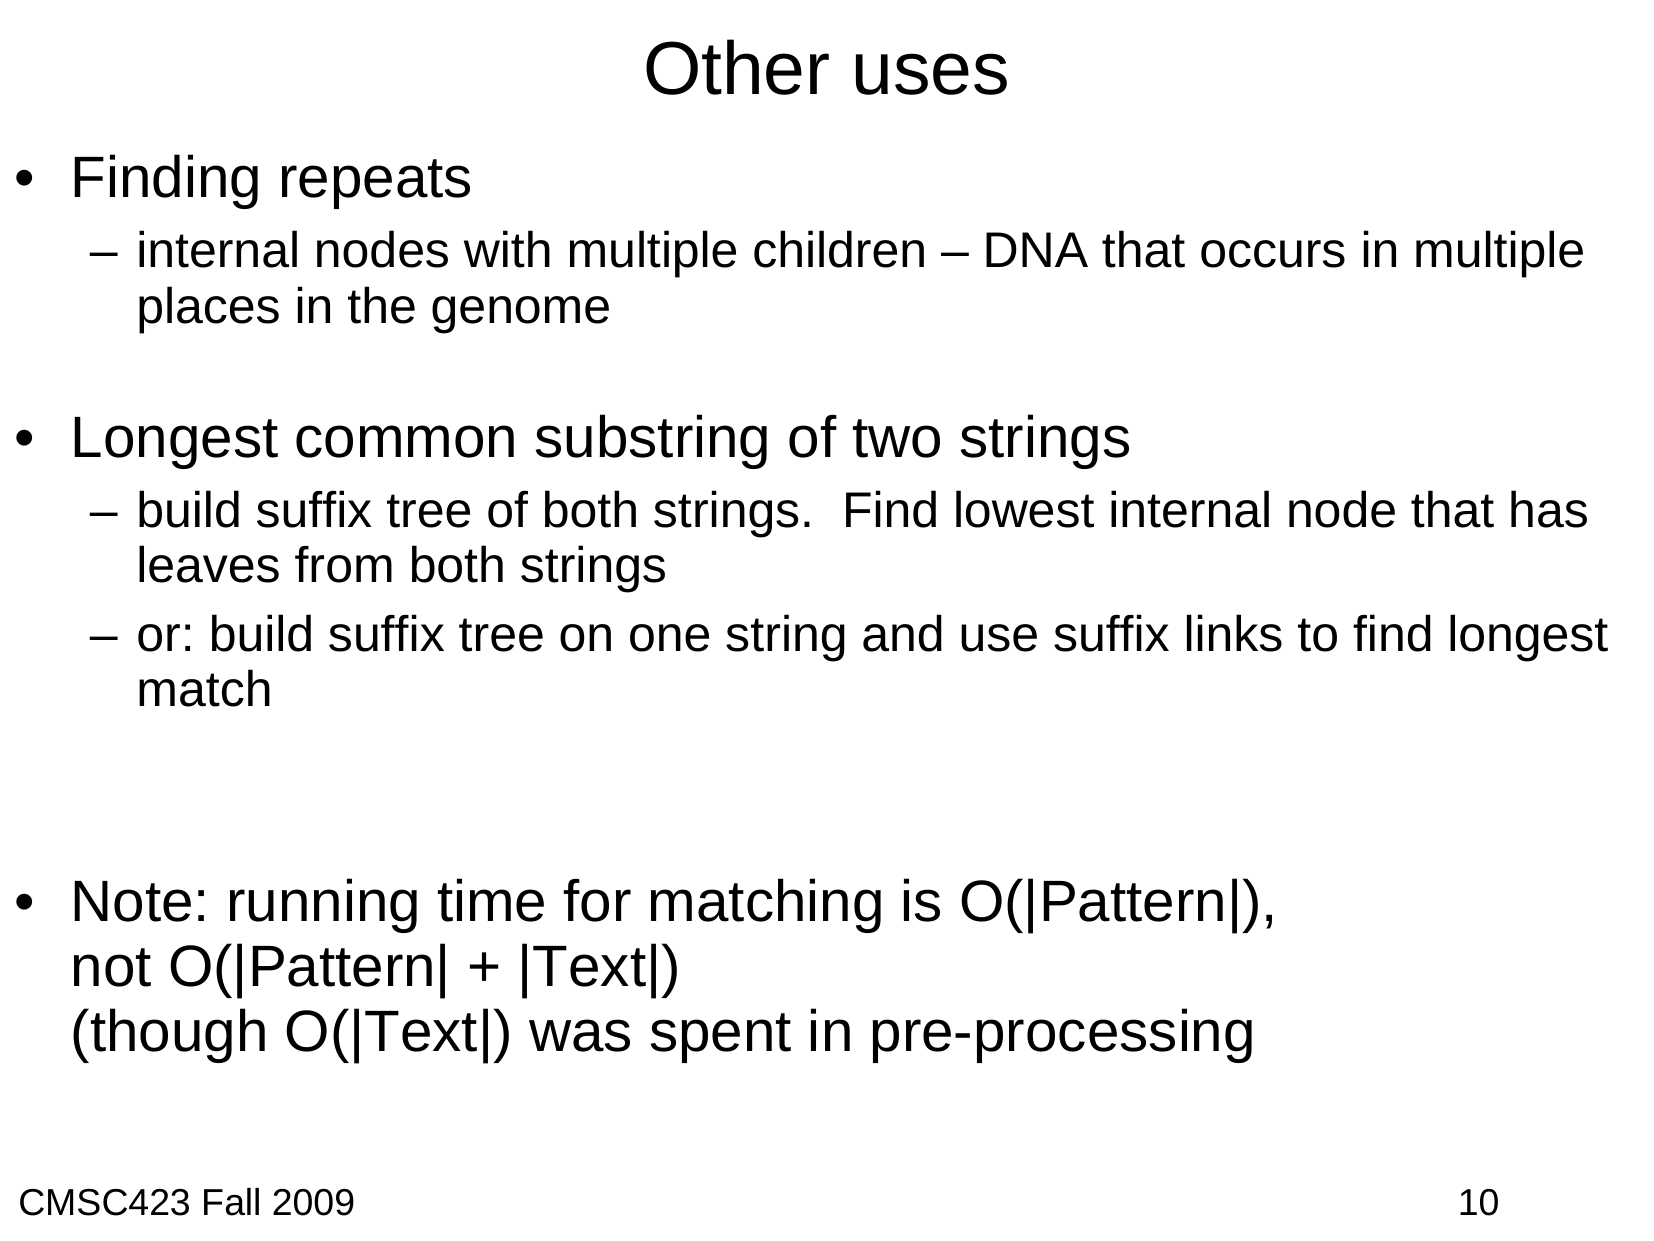

# Other uses
Finding repeats
internal nodes with multiple children – DNA that occurs in multiple places in the genome
Longest common substring of two strings
build suffix tree of both strings. Find lowest internal node that has leaves from both strings
or: build suffix tree on one string and use suffix links to find longest match
Note: running time for matching is O(|Pattern|),
not O(|Pattern| + |Text|)
(though O(|Text|) was spent in pre-processing
CMSC423 Fall 2009
10